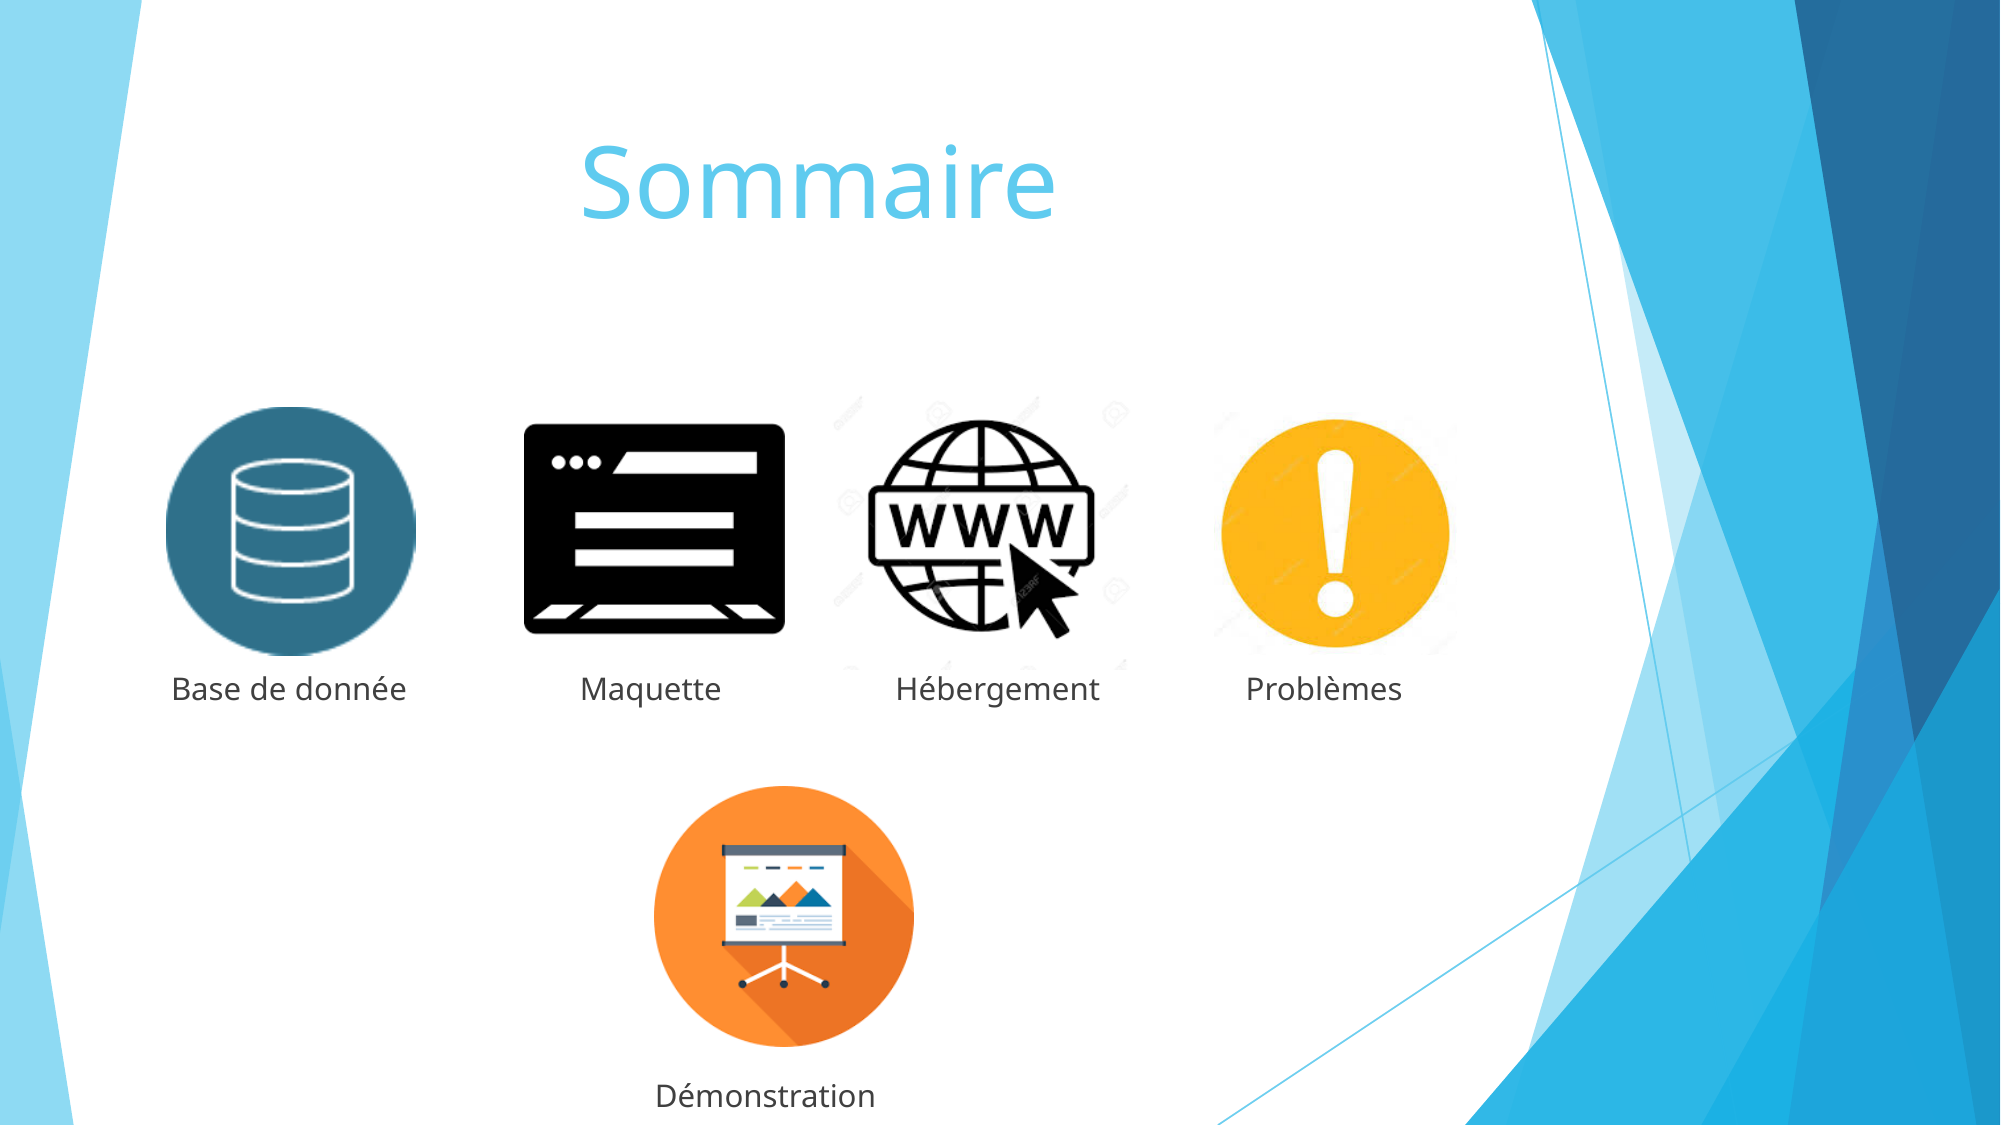

# Sommaire
 Base de donnée			Maquette		 Hébergement		 Problèmes
							Démonstration